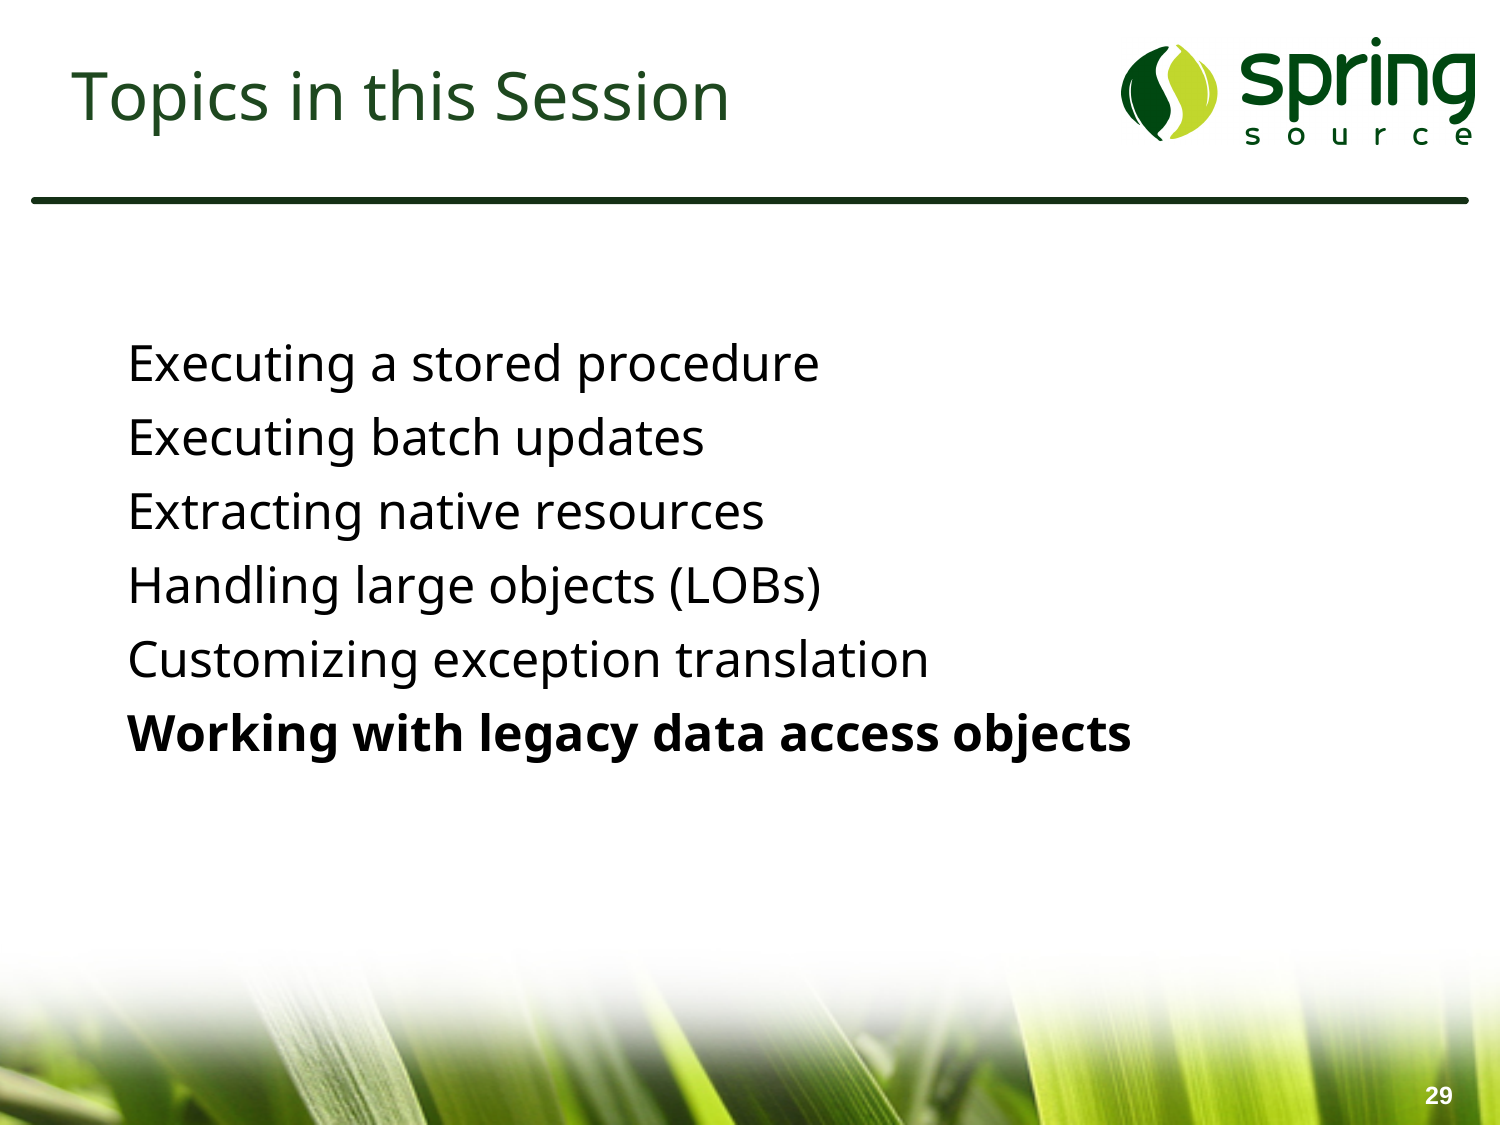

# Topics in this Session
Executing a stored procedure
Executing batch updates
Extracting native resources
Handling large objects (LOBs)
Customizing exception translation
Working with legacy data access objects